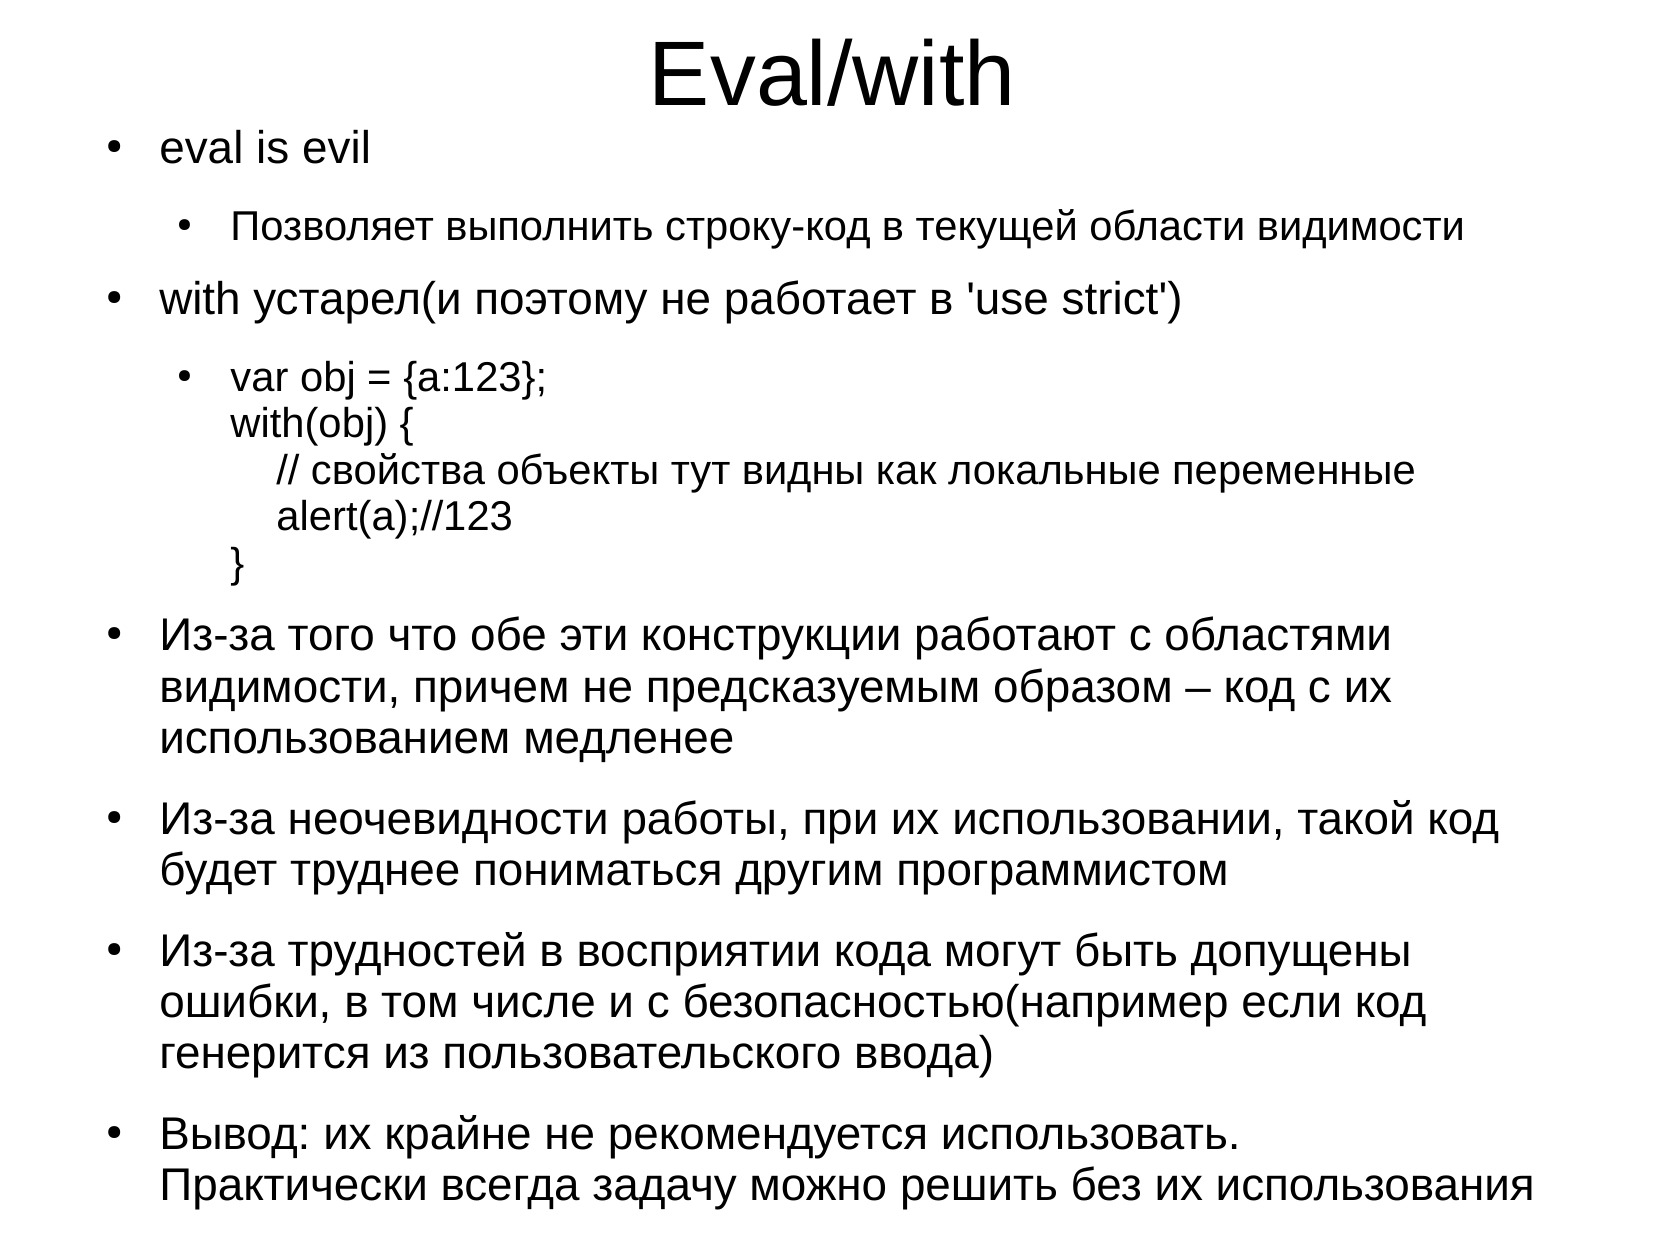

# Eval/with
eval is evil
Позволяет выполнить строку-код в текущей области видимости
with устарел(и поэтому не работает в 'use strict')
var obj = {a:123};
with(obj) {
 // свойства объекты тут видны как локальные переменные
 alert(a);//123
}
Из-за того что обе эти конструкции работают с областями видимости, причем не предсказуемым образом – код с их использованием медленее
Из-за неочевидности работы, при их использовании, такой код будет труднее пониматься другим программистом
Из-за трудностей в восприятии кода могут быть допущены ошибки, в том числе и с безопасностью(например если код генерится из пользовательского ввода)
Вывод: их крайне не рекомендуется использовать.
Практически всегда задачу можно решить без их использования